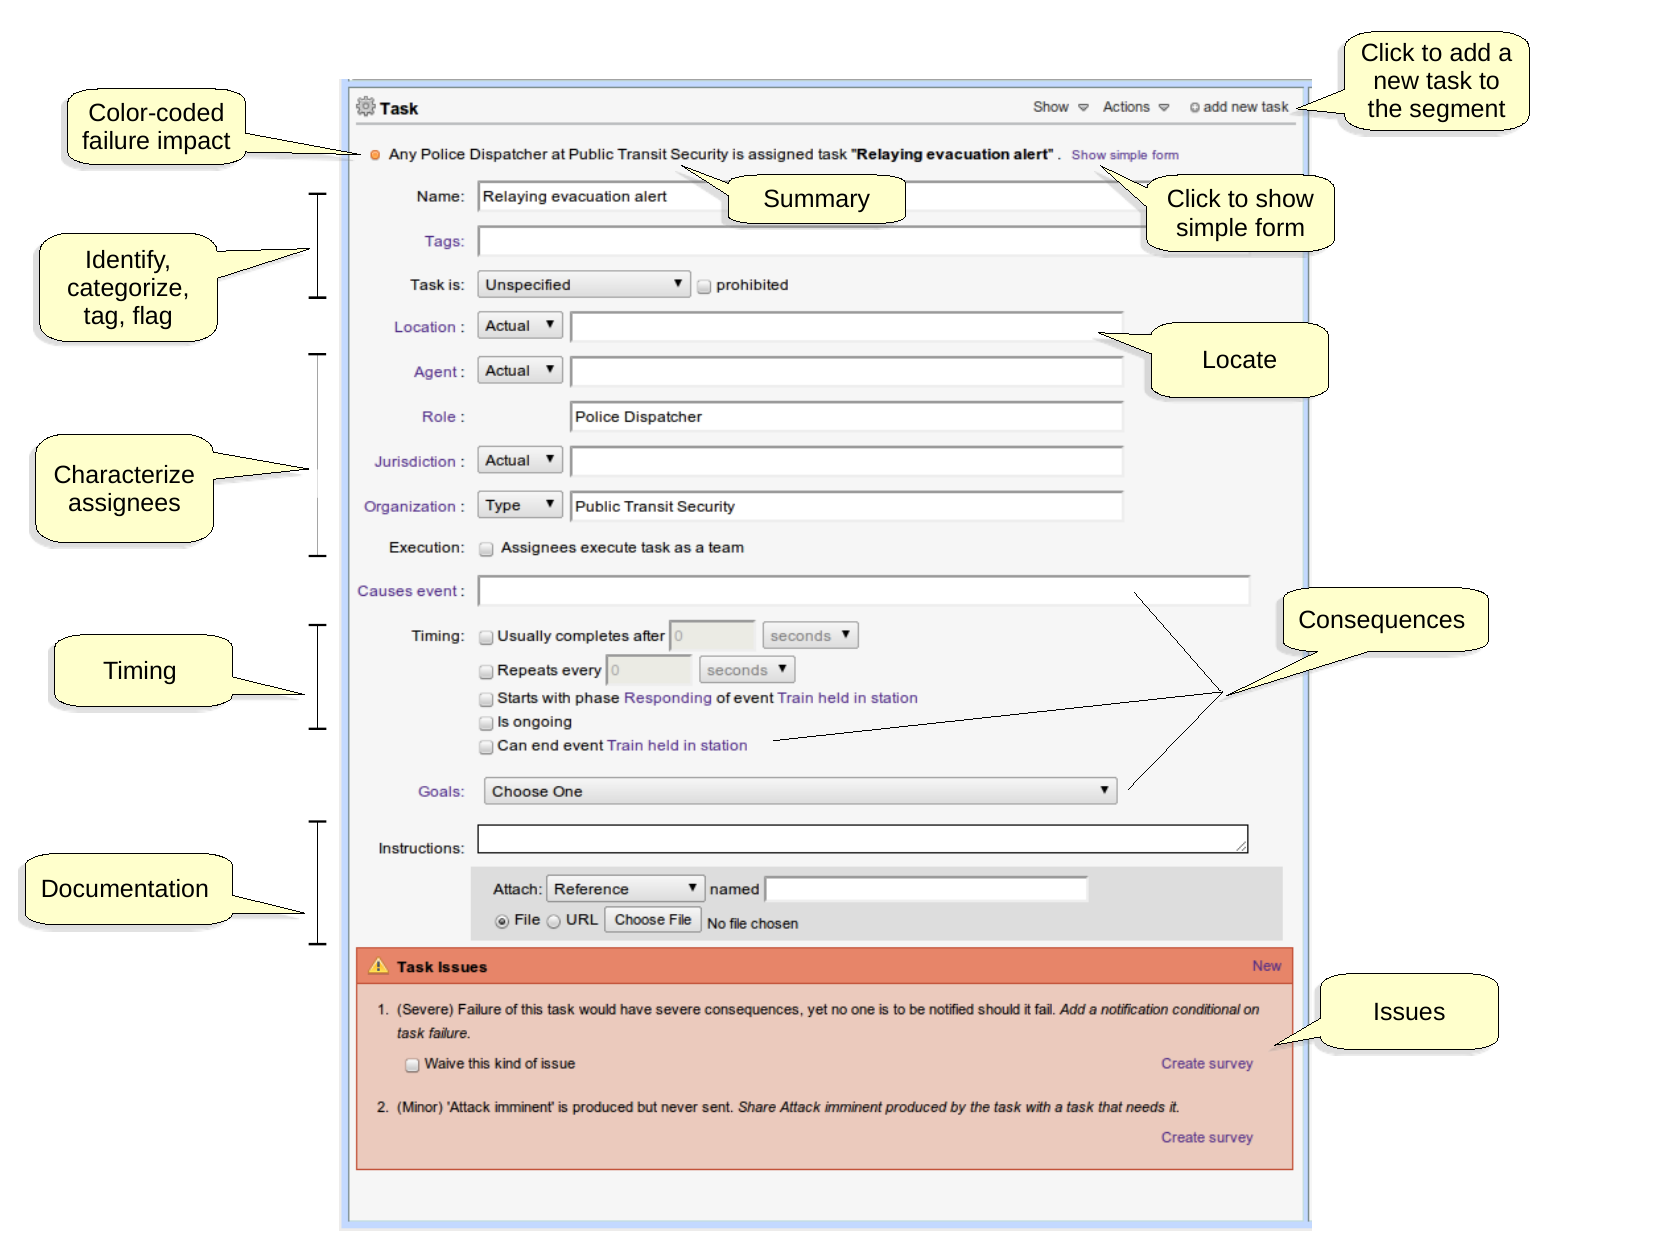

Click to add a new task to the segment
Color-coded failure impact
Summary
Click to show simple form
Identify, categorize, tag, flag
Locate
Characterize assignees
Consequences
Timing
Documentation
Issues